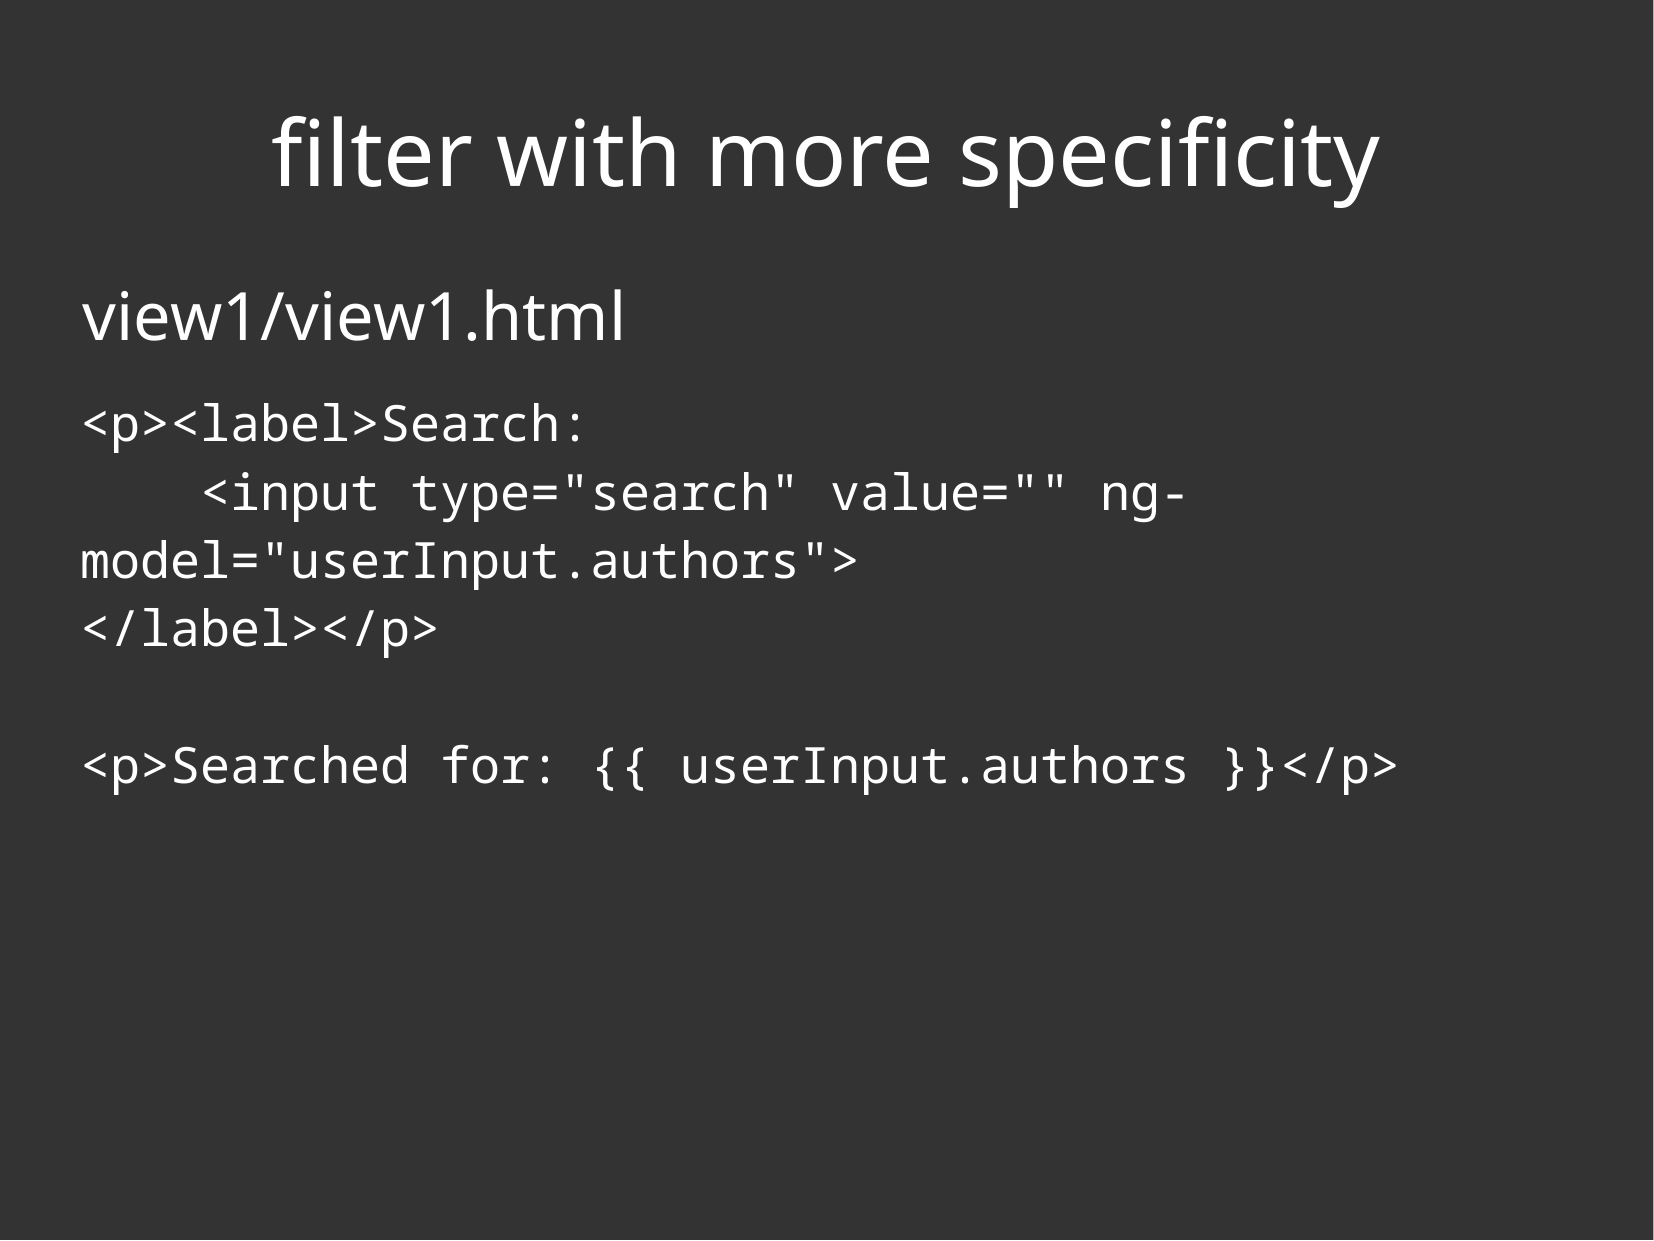

# filter with more specificity
view1/view1.html
<p><label>Search:
 <input type="search" value="" ng-model="userInput.authors">
</label></p>
<p>Searched for: {{ userInput.authors }}</p>